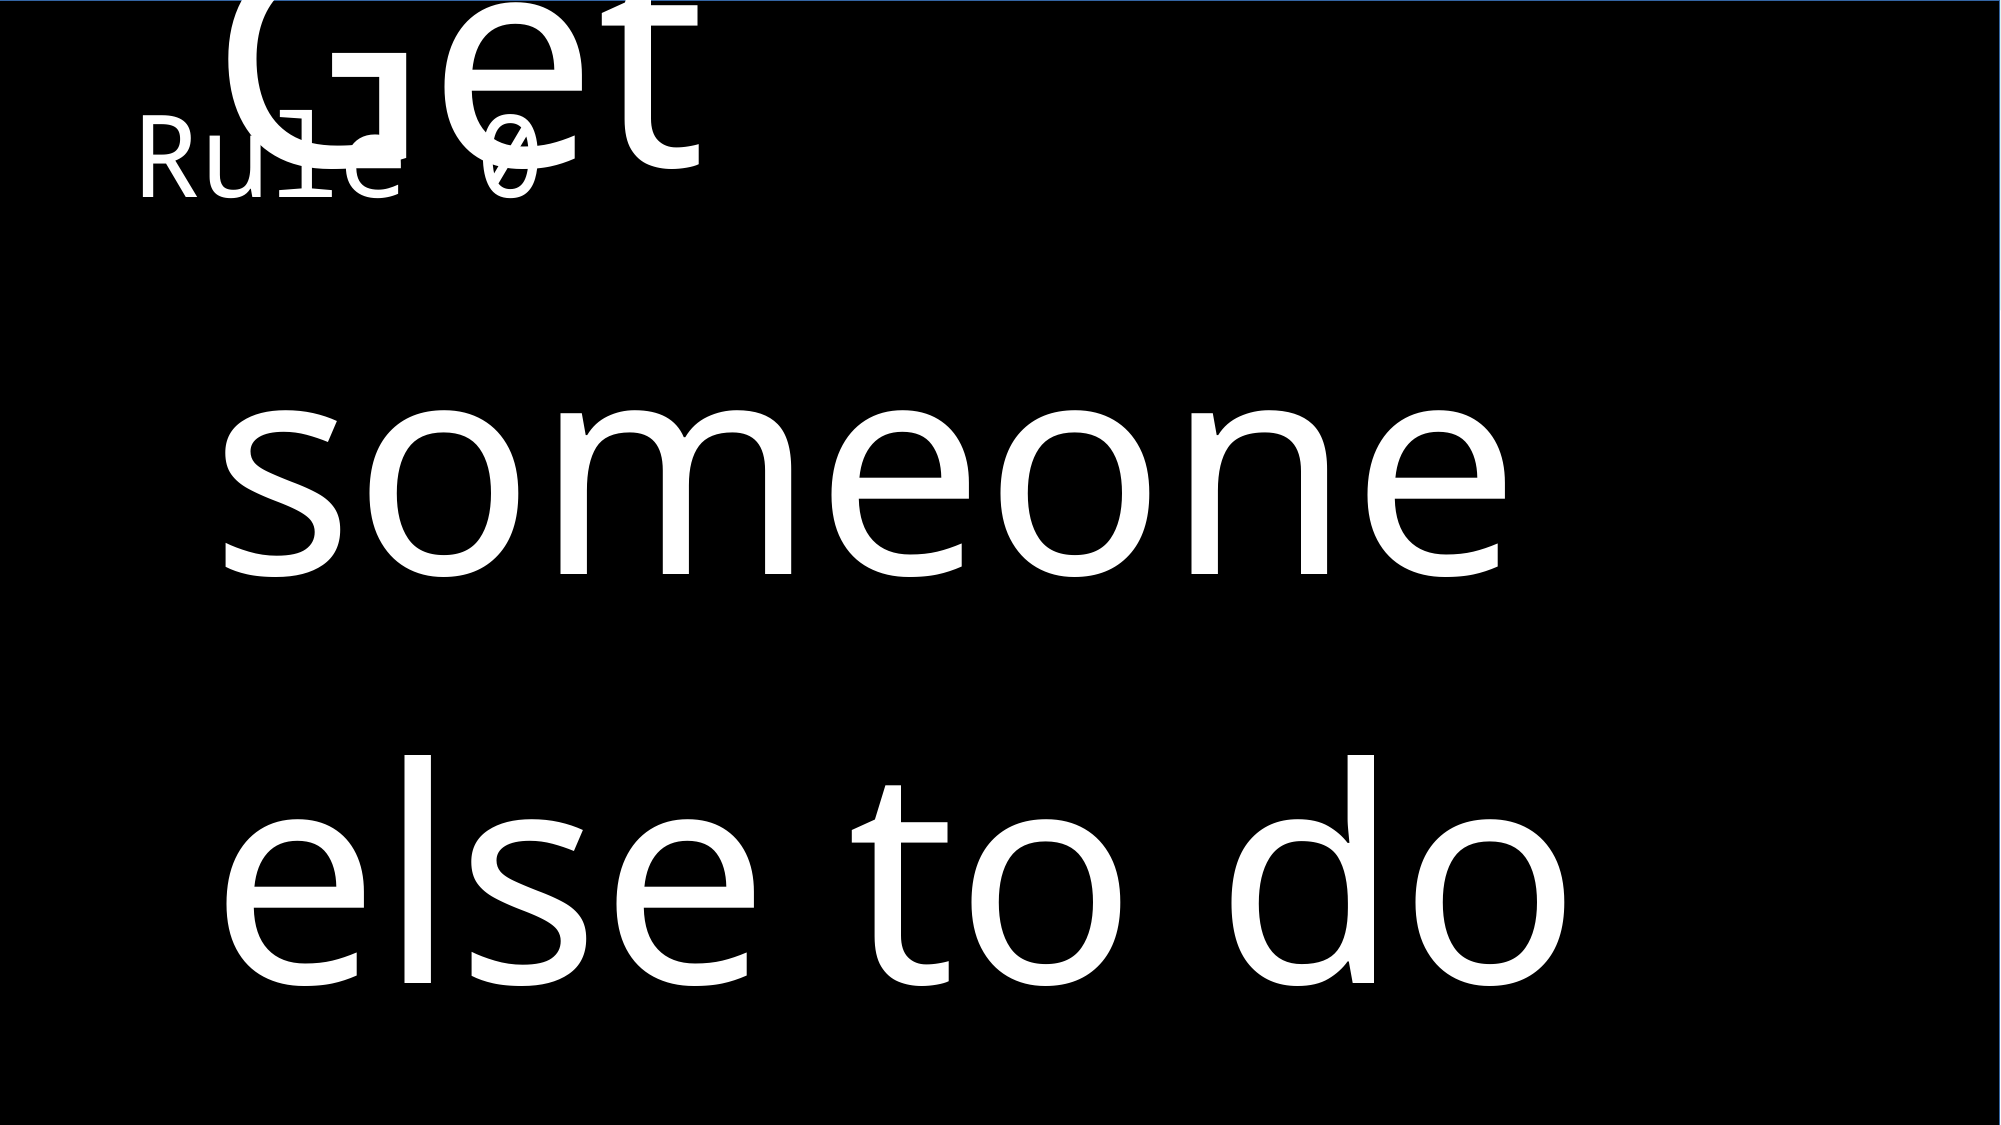

Get someone else to do it.
# Rule 0